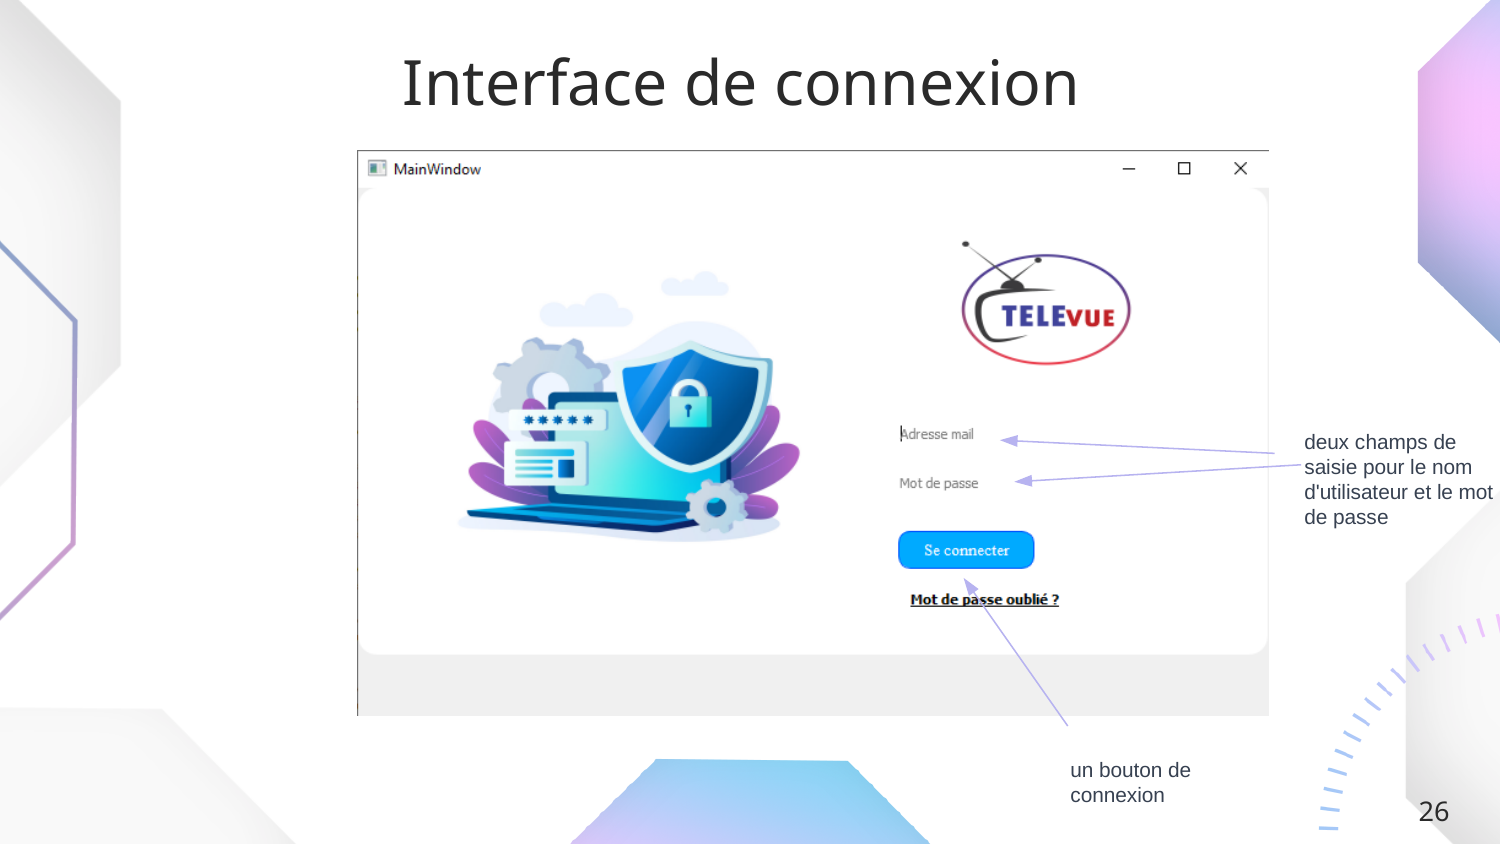

# Interface de connexion
deux champs de saisie pour le nom d'utilisateur et le mot de passe
un bouton de connexion